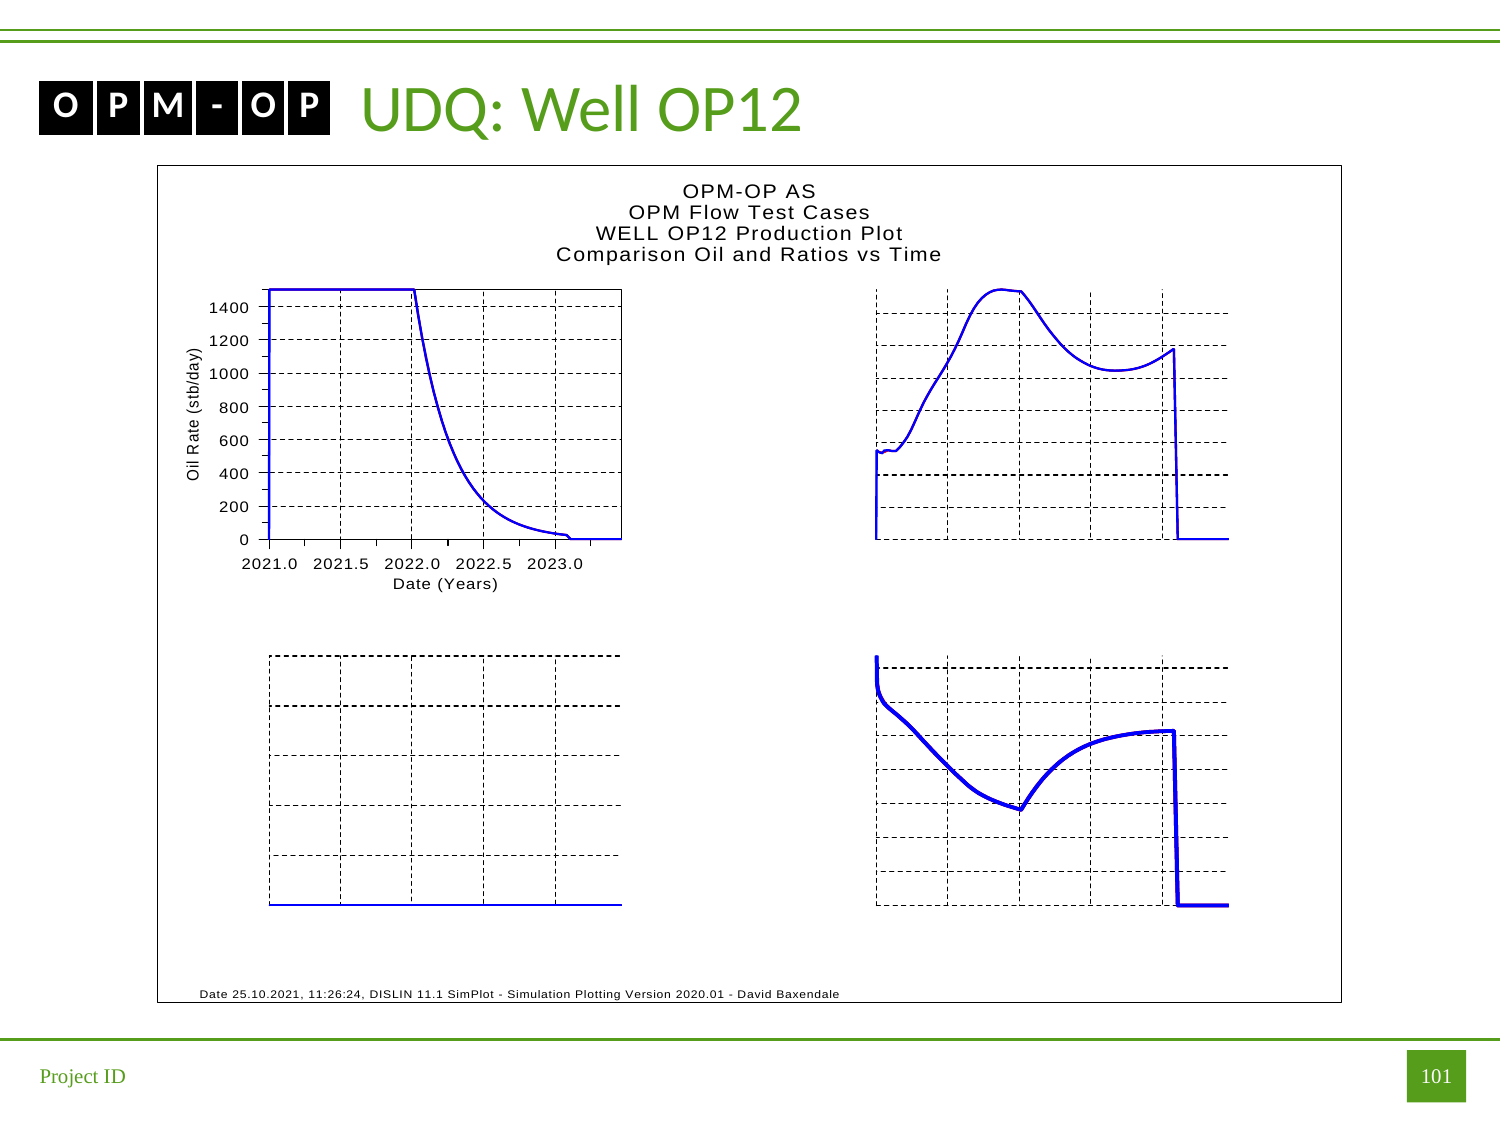

# UDQ: well OP12
Project ID
101